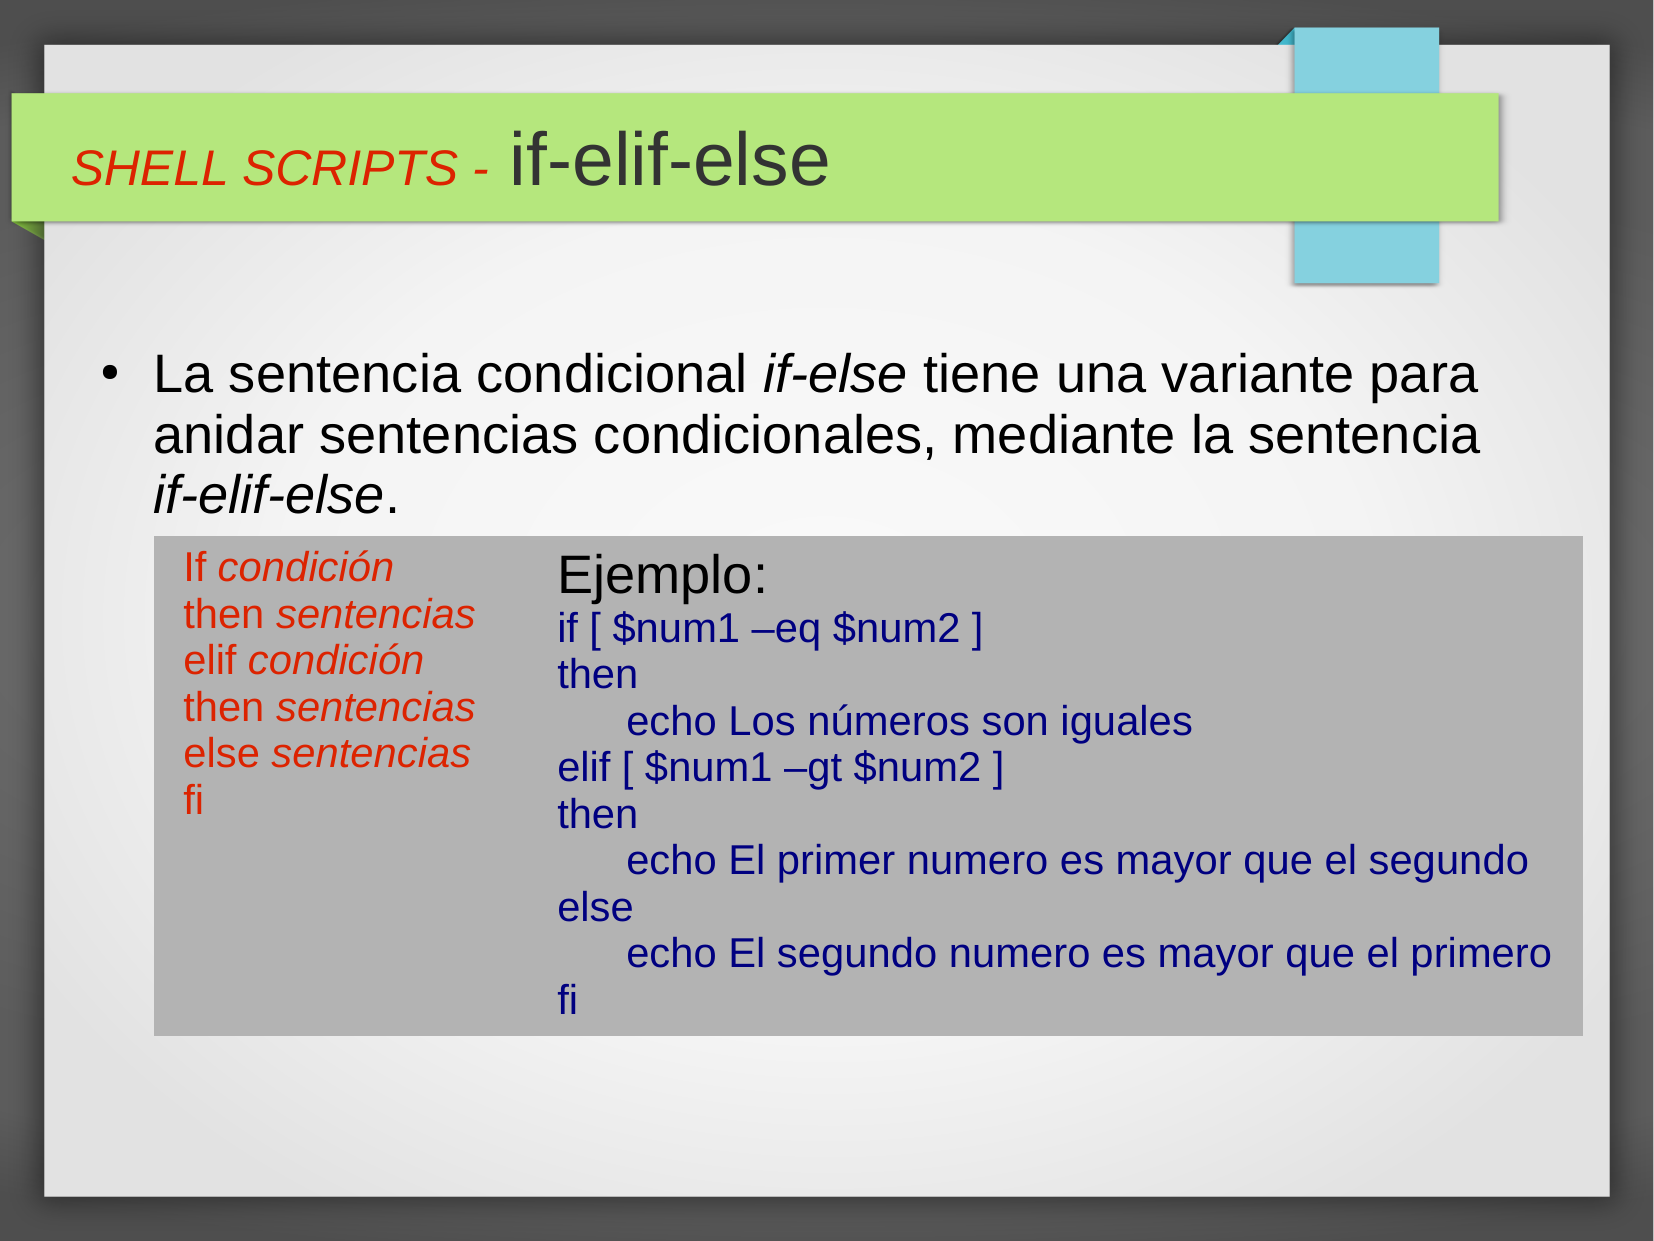

# SHELL SCRIPTS - if-elif-else
La sentencia condicional if-else tiene una variante para anidar sentencias condicionales, mediante la sentencia if-elif-else.
| If condición then sentencias elif condición then sentencias else sentencias fi | Ejemplo: if [ $num1 –eq $num2 ] then echo Los números son iguales elif [ $num1 –gt $num2 ] then echo El primer numero es mayor que el segundo else echo El segundo numero es mayor que el primero fi |
| --- | --- |